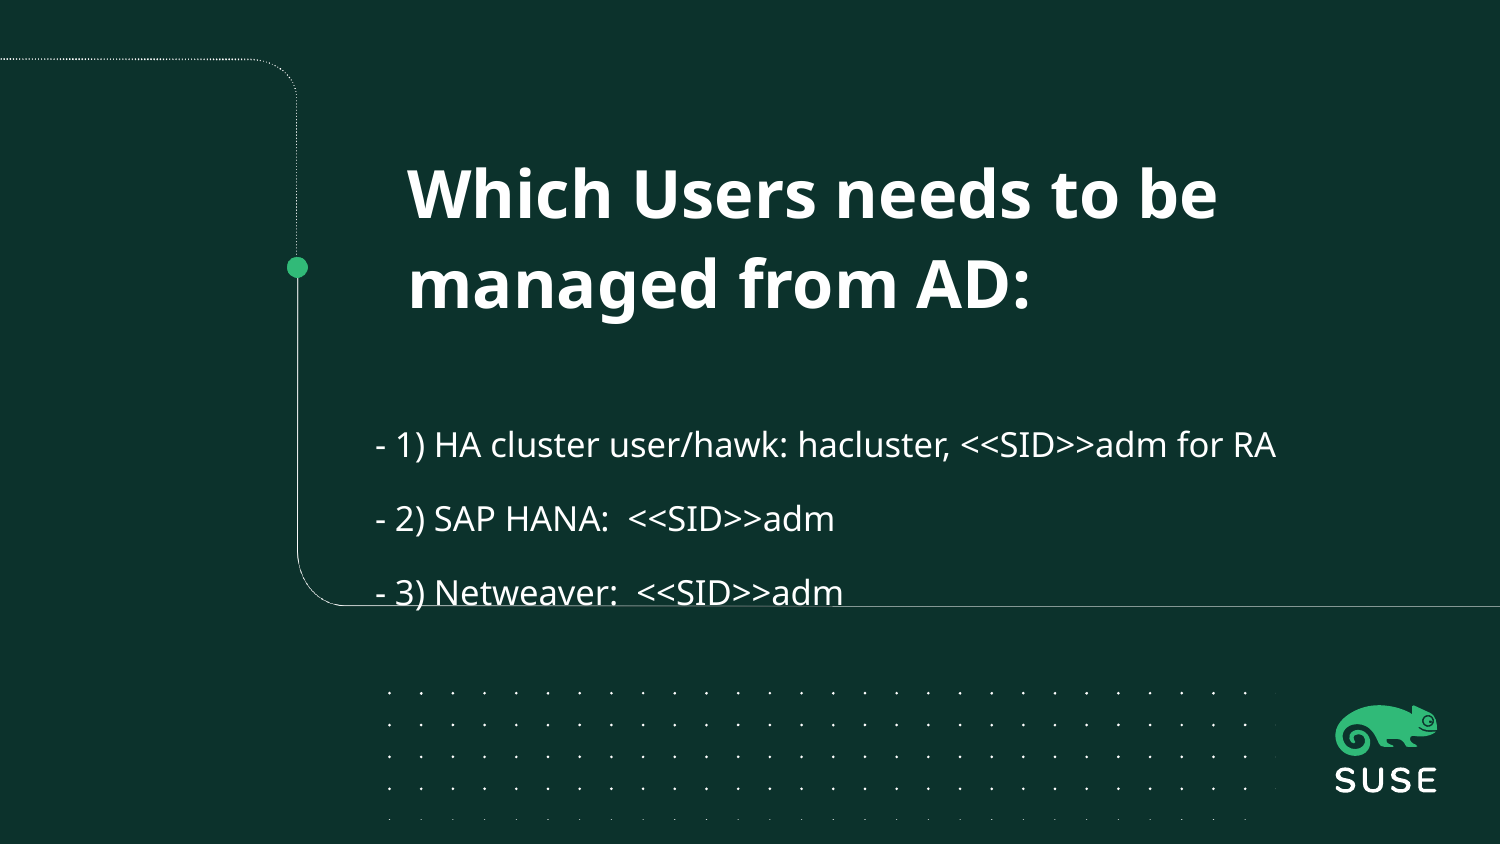

# Which Users needs to be managed from AD:
- 1) HA cluster user/hawk: hacluster, <<SID>>adm for RA
- 2) SAP HANA: <<SID>>adm
- 3) Netweaver: <<SID>>adm